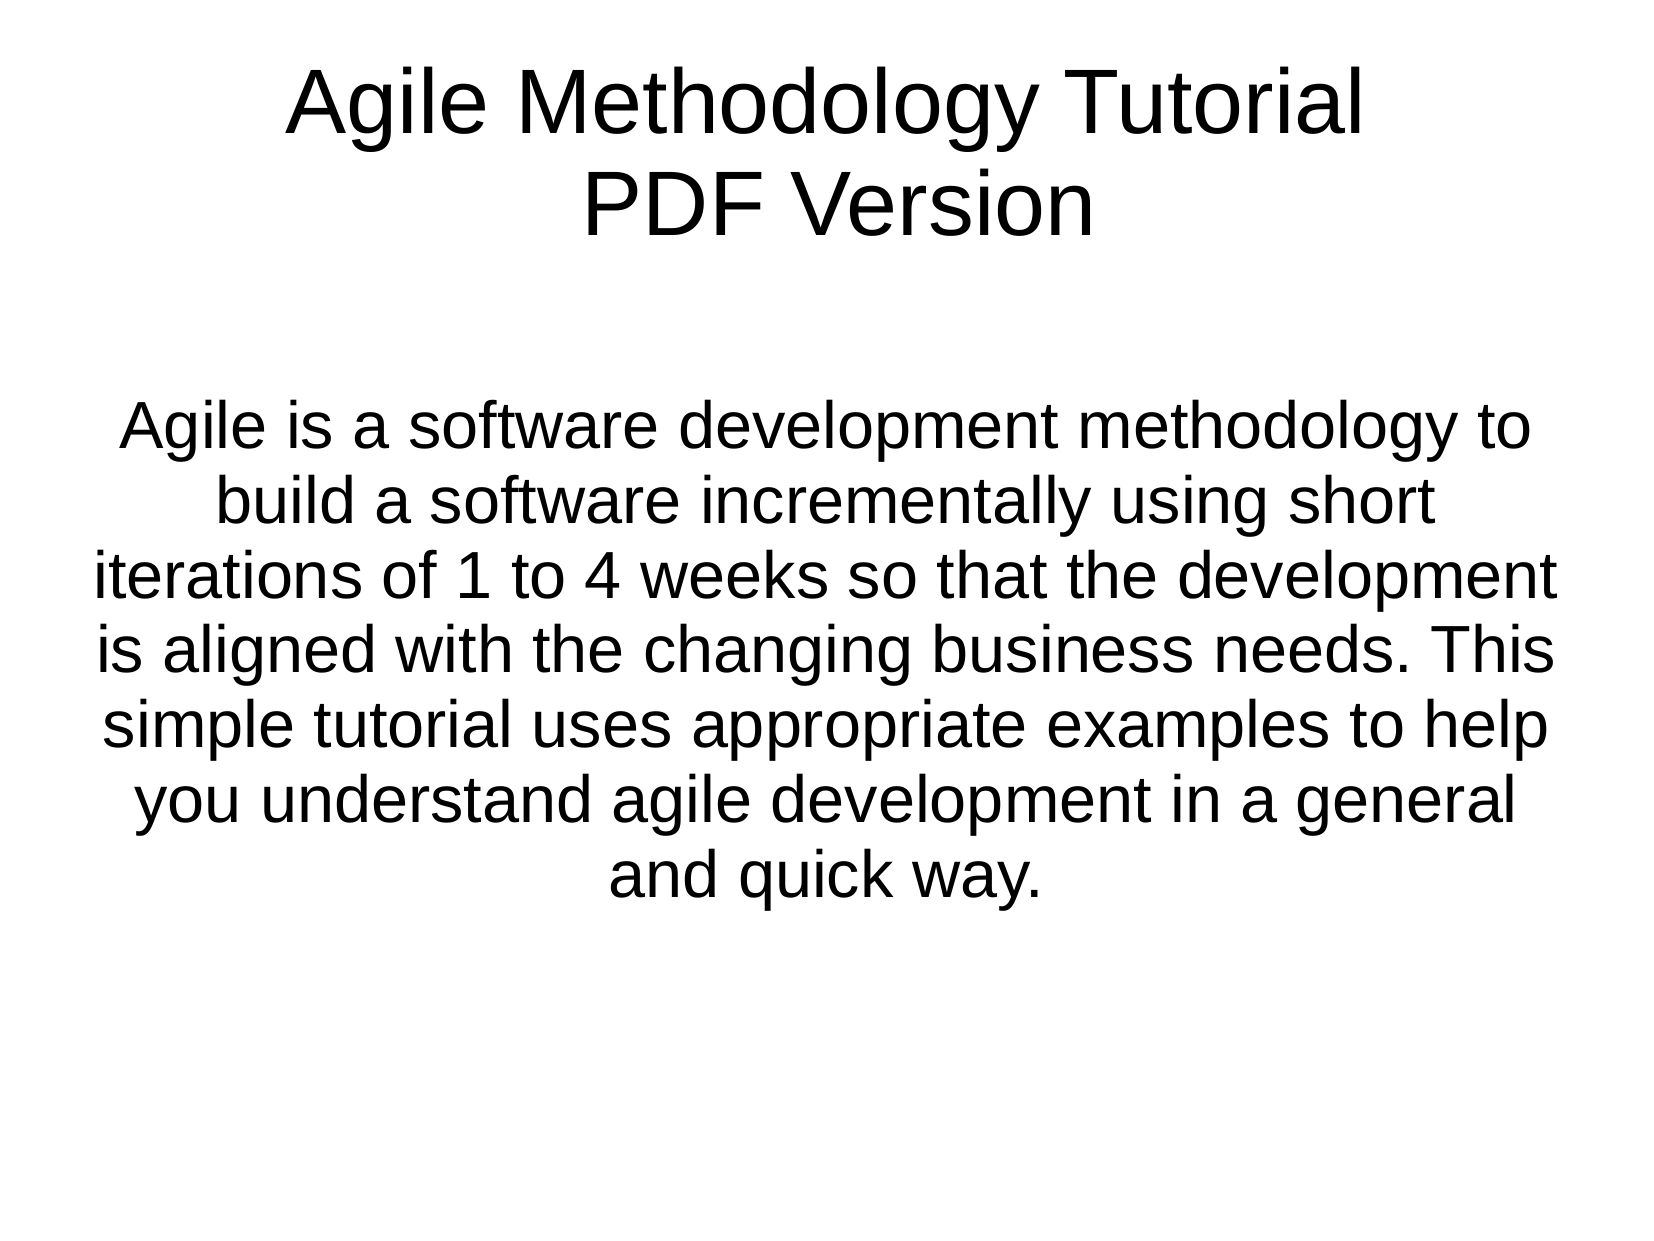

# Agile Methodology Tutorial PDF Version
Agile is a software development methodology to build a software incrementally using short iterations of 1 to 4 weeks so that the development is aligned with the changing business needs. This simple tutorial uses appropriate examples to help you understand agile development in a general and quick way.